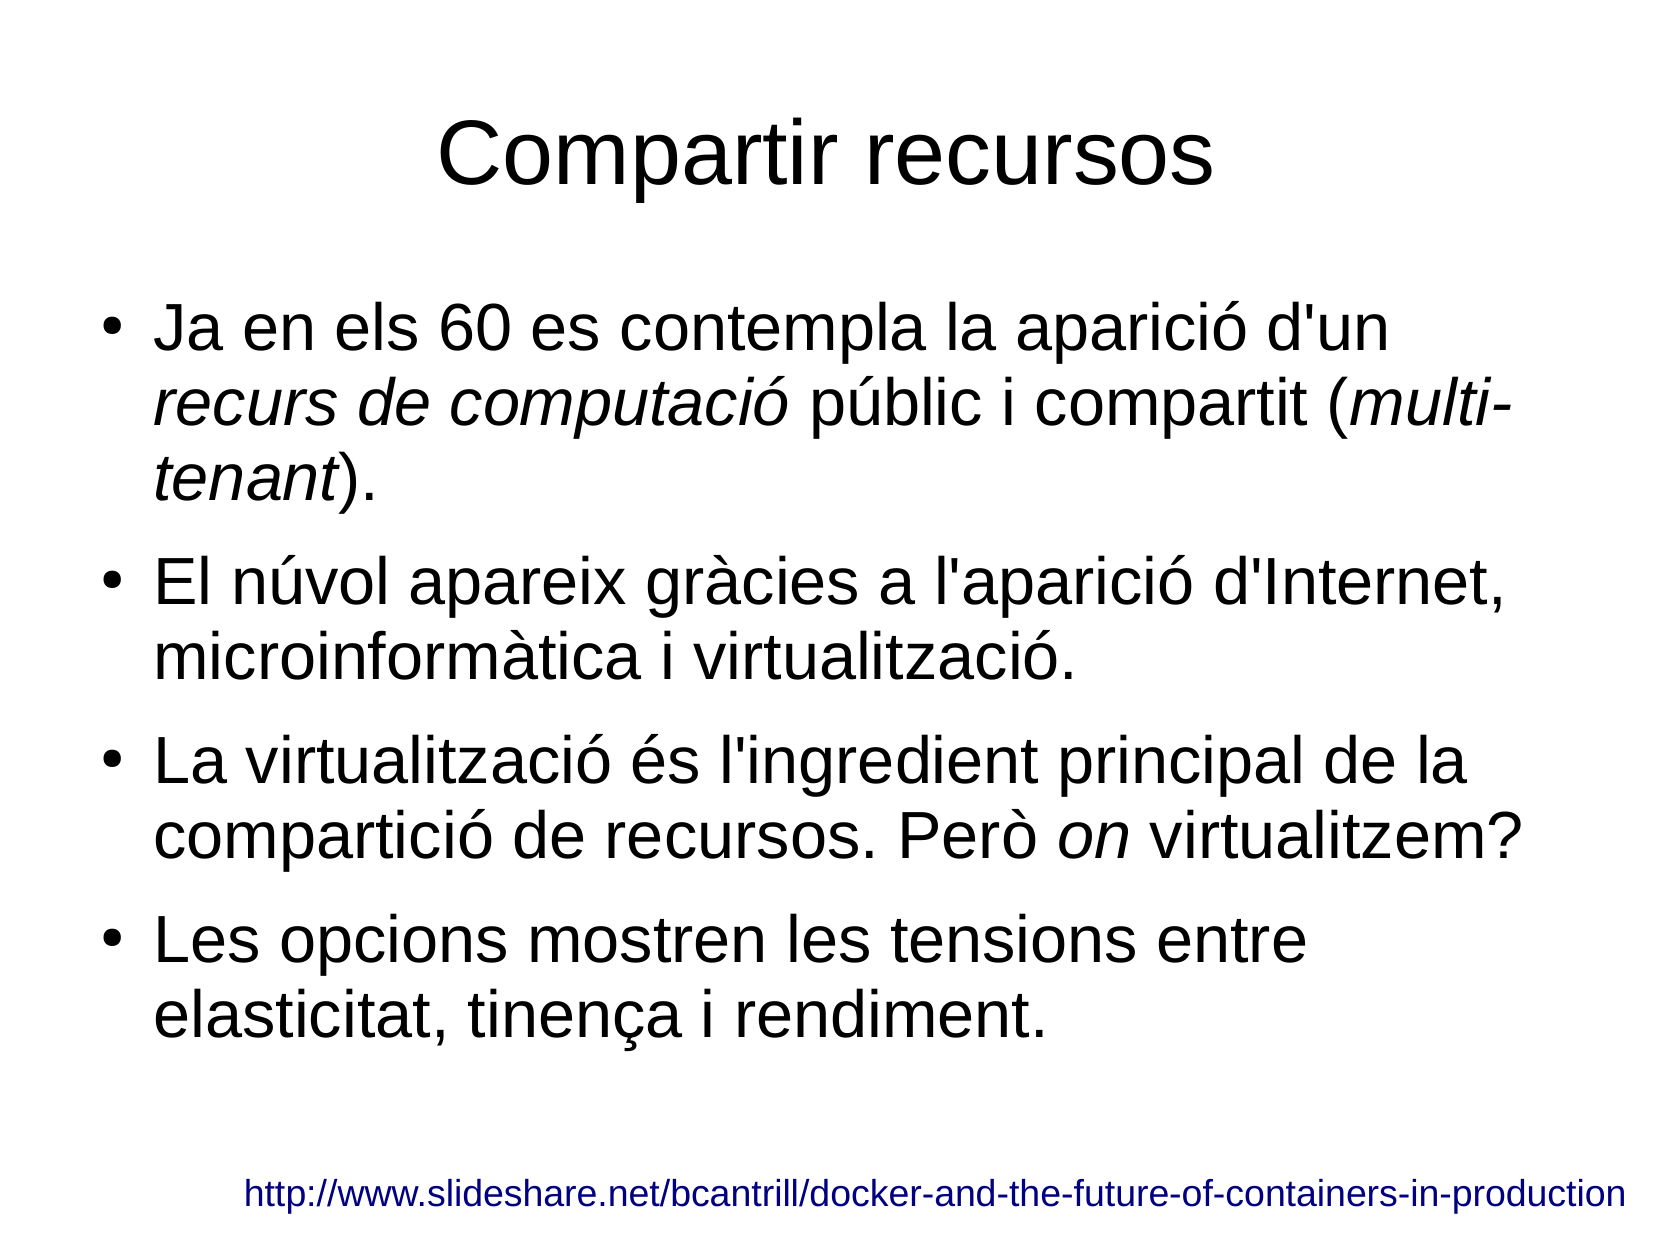

# Compartir recursos
Ja en els 60 es contempla la aparició d'un recurs de computació públic i compartit (multi-tenant).
El núvol apareix gràcies a l'aparició d'Internet, microinformàtica i virtualització.
La virtualització és l'ingredient principal de la compartició de recursos. Però on virtualitzem?
Les opcions mostren les tensions entre elasticitat, tinença i rendiment.
http://www.slideshare.net/bcantrill/docker-and-the-future-of-containers-in-production